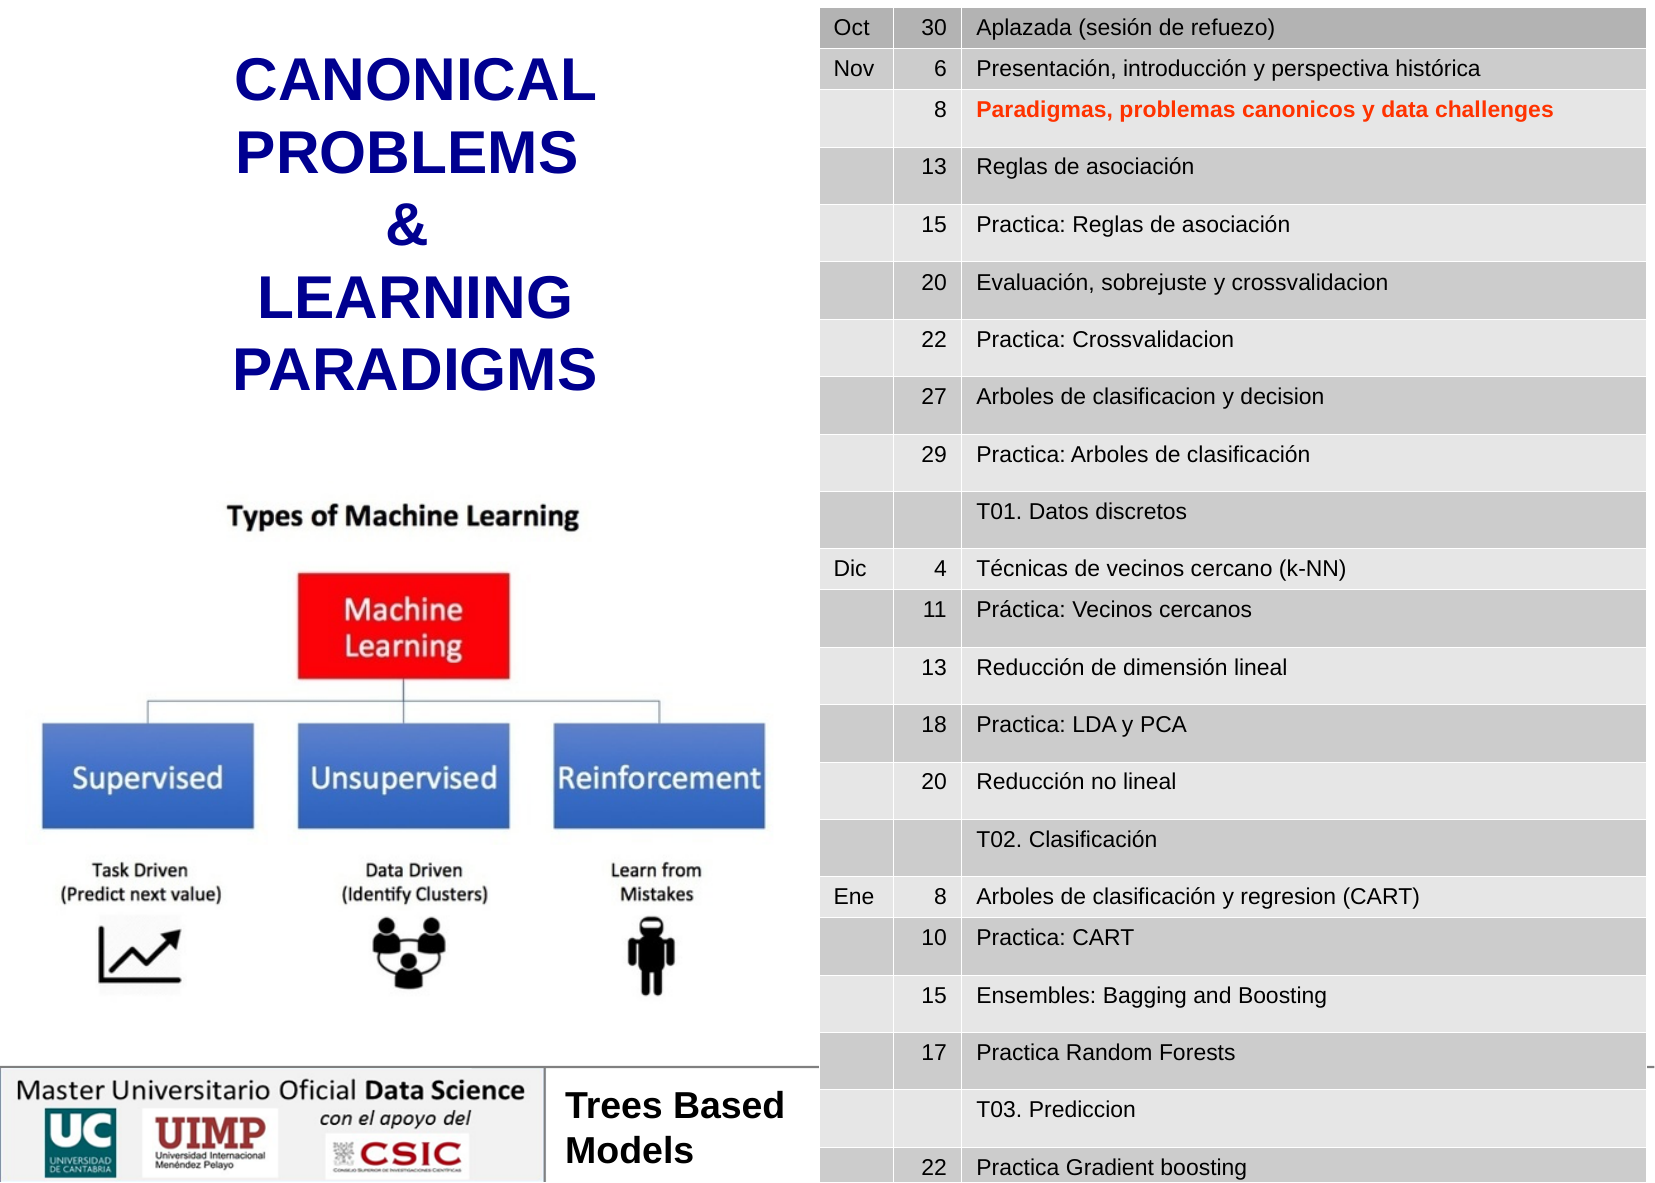

CANONICAL PROBLEMS
&
LEARNING PARADIGMS
| Oct | 30 | Aplazada (sesión de refuezo) |
| --- | --- | --- |
| Nov | 6 | Presentación, introducción y perspectiva histórica |
| | 8 | Paradigmas, problemas canonicos y data challenges |
| | 13 | Reglas de asociación |
| | 15 | Practica: Reglas de asociación |
| | 20 | Evaluación, sobrejuste y crossvalidacion |
| | 22 | Practica: Crossvalidacion |
| | 27 | Arboles de clasificacion y decision |
| | 29 | Practica: Arboles de clasificación |
| | | T01. Datos discretos |
| Dic | 4 | Técnicas de vecinos cercano (k-NN) |
| | 11 | Práctica: Vecinos cercanos |
| | 13 | Reducción de dimensión lineal |
| | 18 | Practica: LDA y PCA |
| | 20 | Reducción no lineal |
| | | T02. Clasificación |
| Ene | 8 | Arboles de clasificación y regresion (CART) |
| | 10 | Practica: CART |
| | 15 | Ensembles: Bagging and Boosting |
| | 17 | Practica Random Forests |
| | | T03. Prediccion |
| | 22 | Practica Gradient boosting |
| | 24a | Técnicas de agrupamiento |
| | 24b | Practica: Técnicas de agrupamiento |
| | 29a | Practica: El paquete CARET |
| | 29b | Examen |